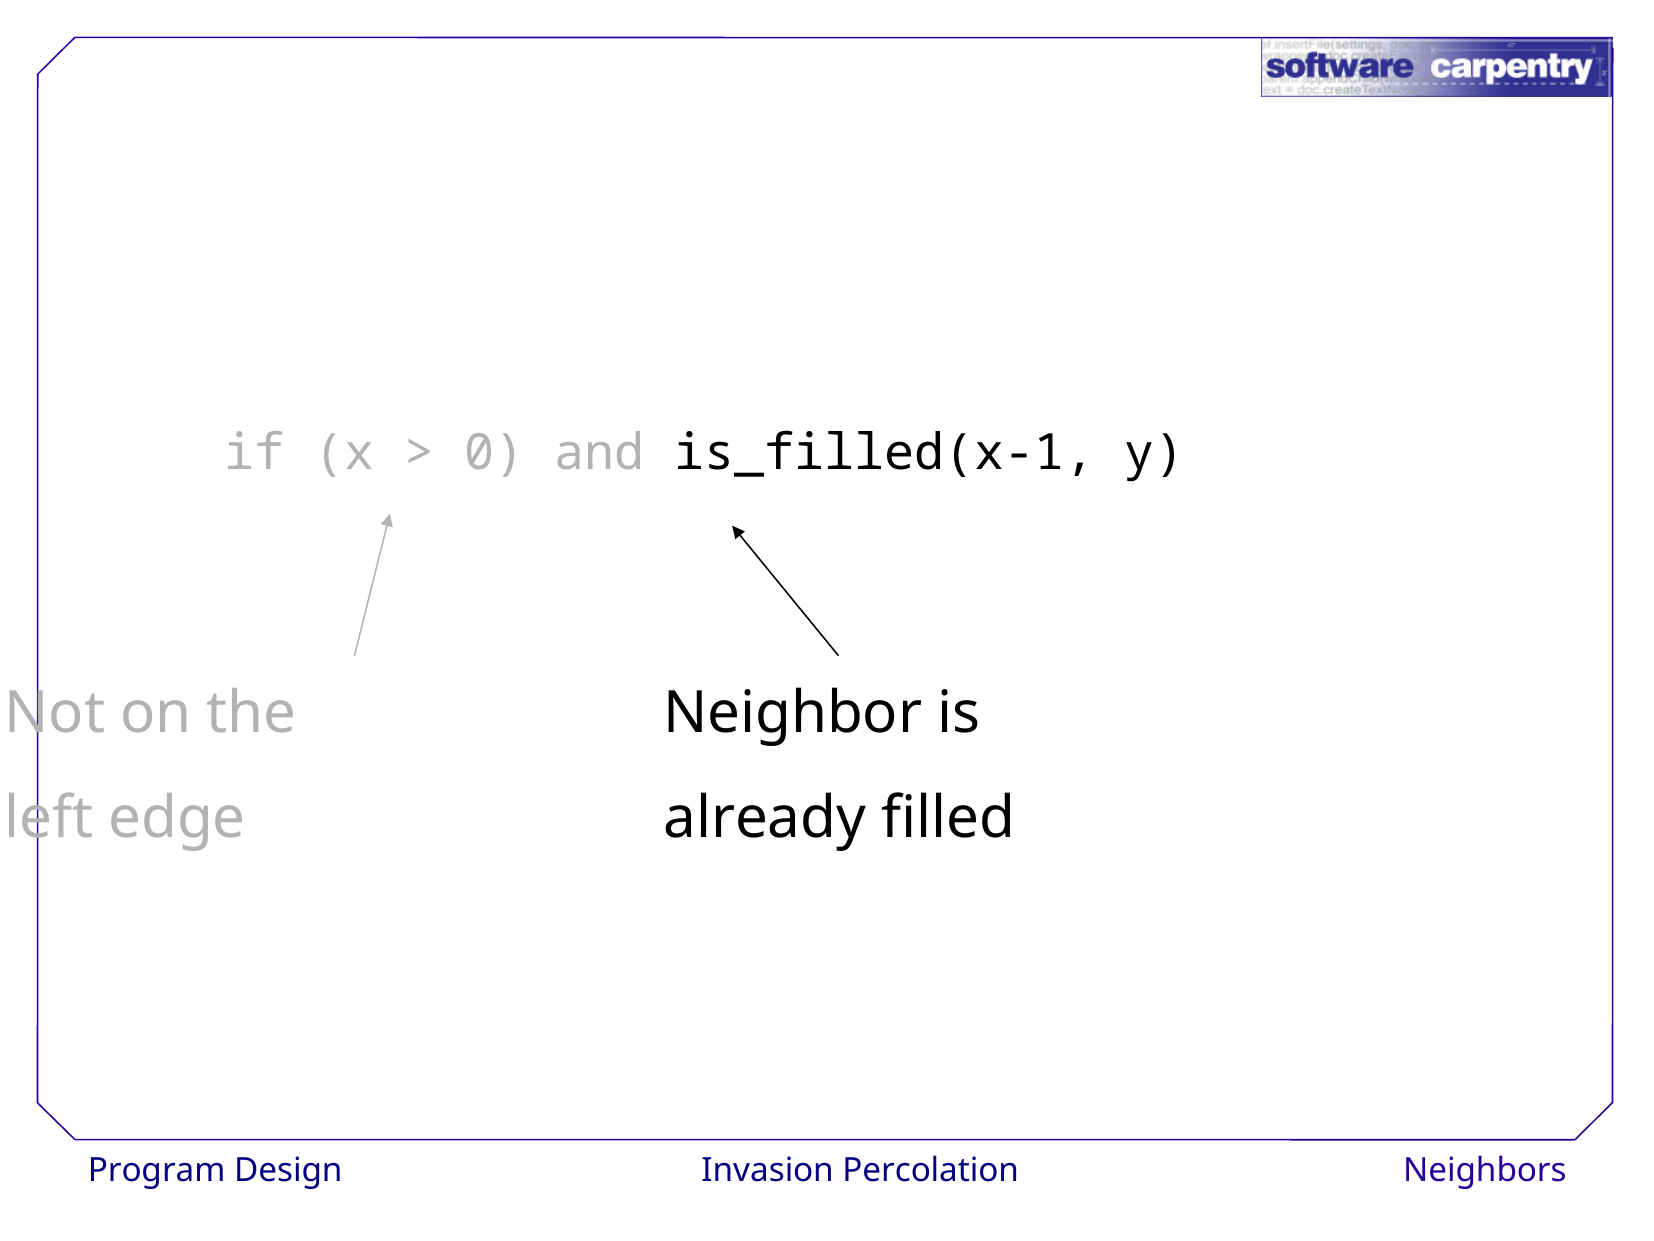

if (x > 0) and is_filled(x-1, y)
Not on the
left edge
Neighbor is
already filled